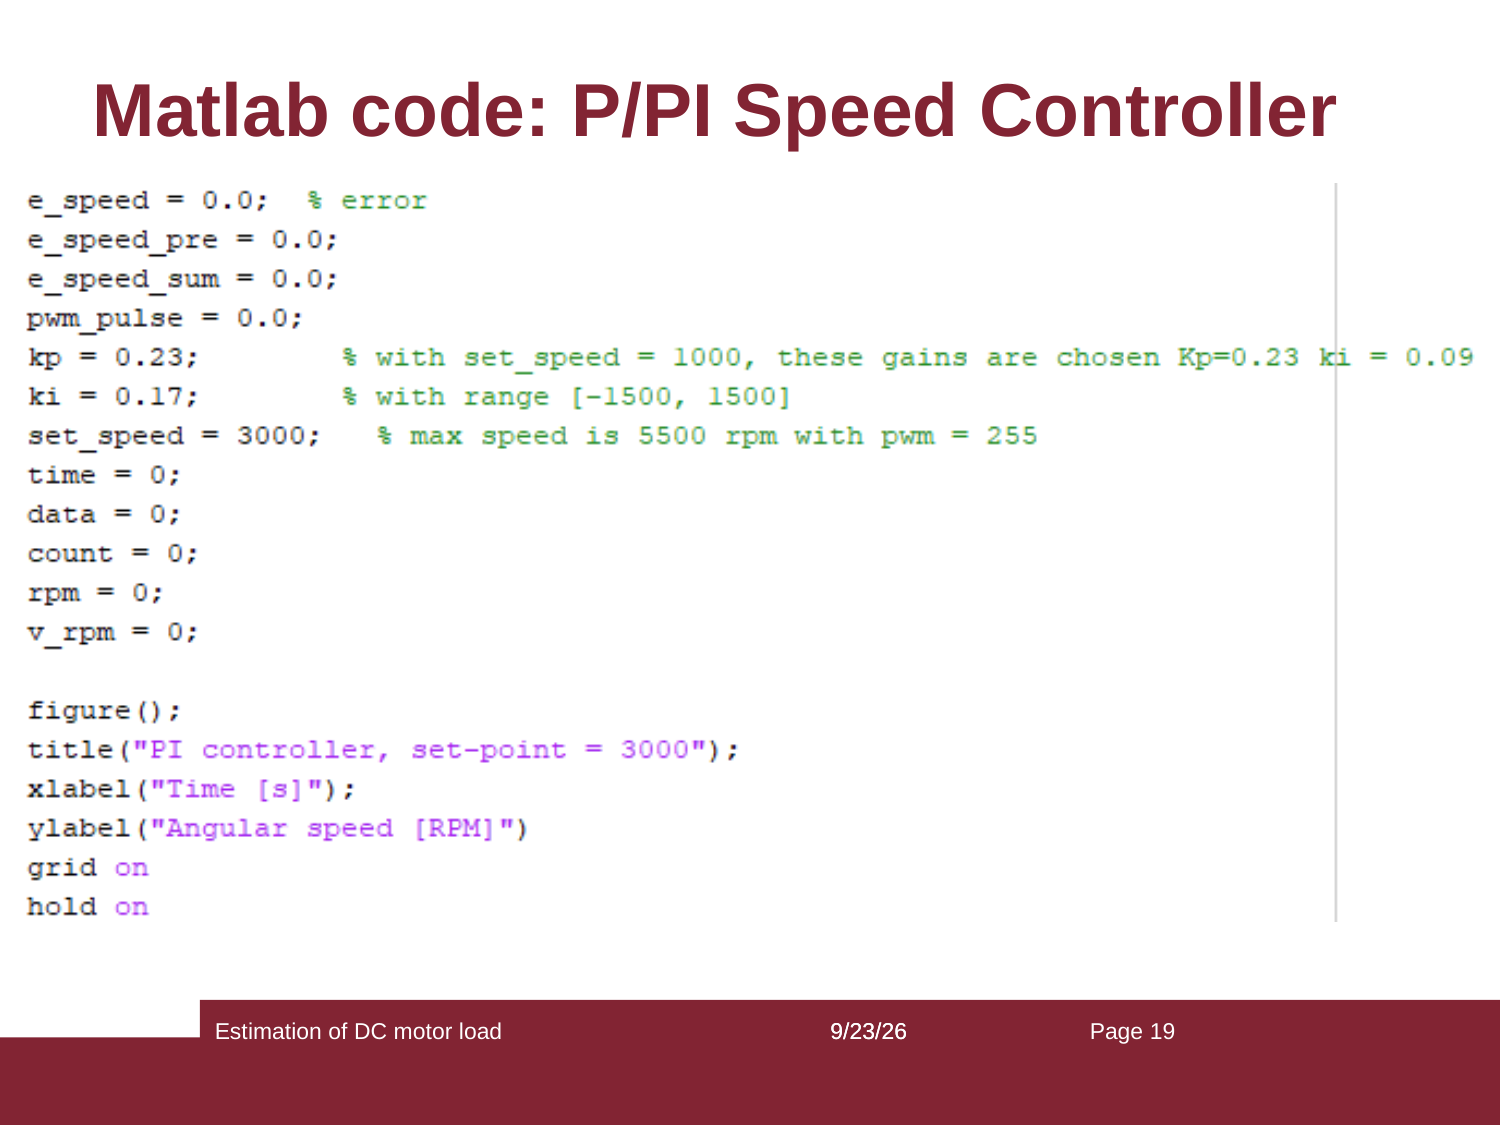

Matlab code: P/PI Speed Controller
Estimation of DC motor load
Page 19